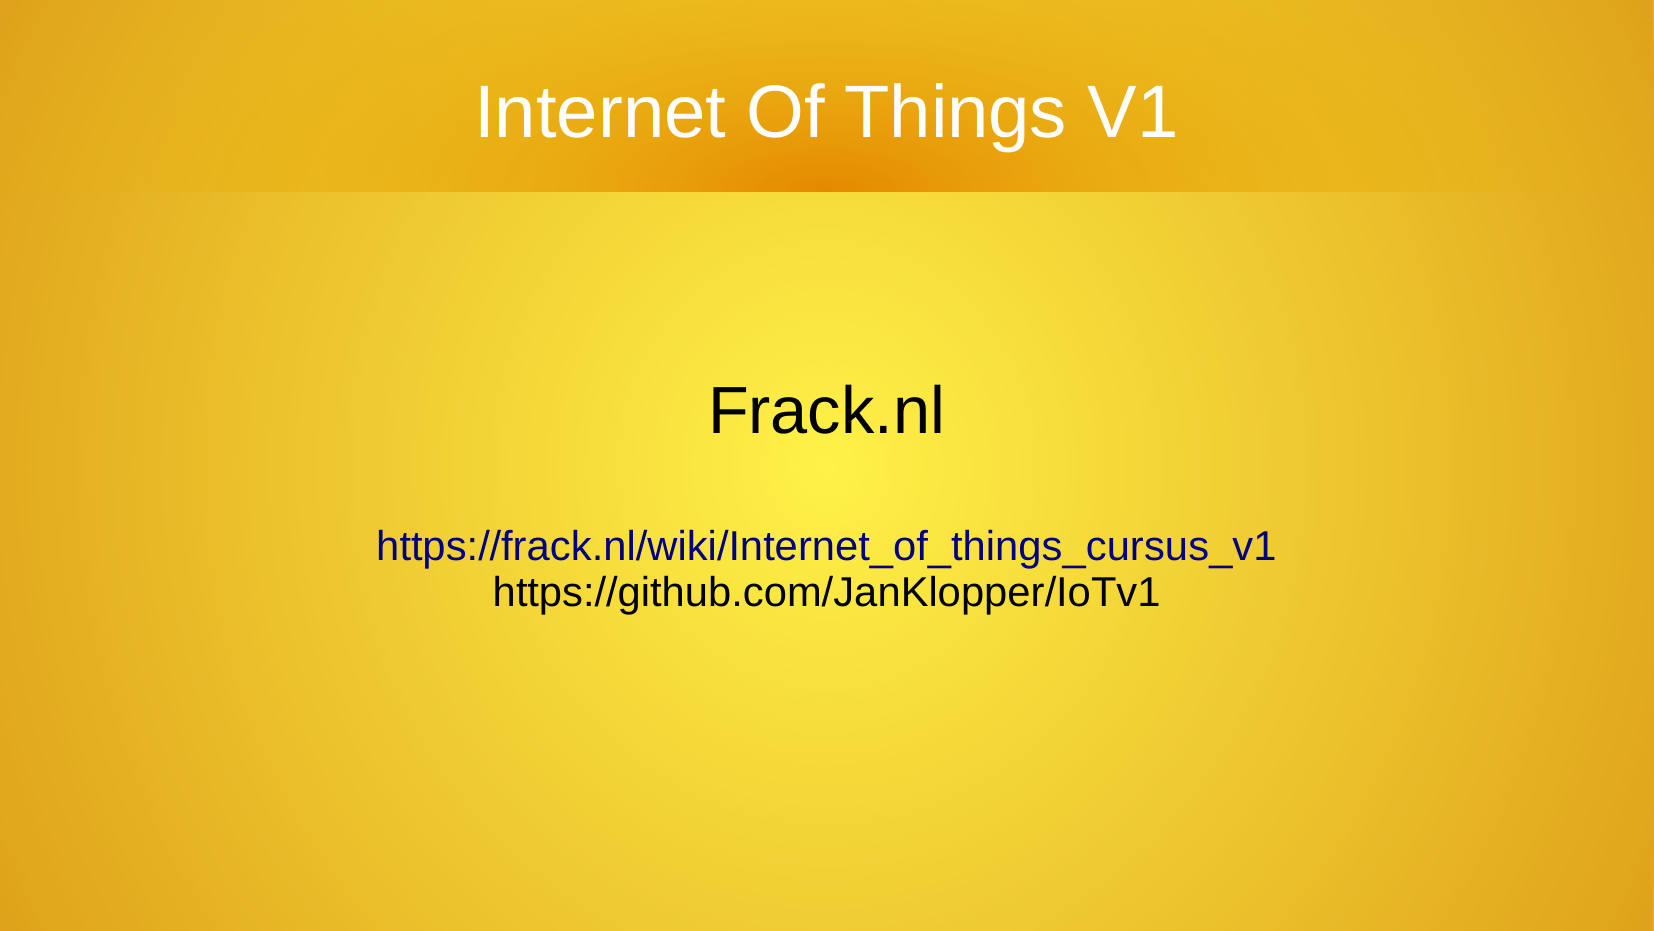

# Internet Of Things V1
Frack.nl
https://frack.nl/wiki/Internet_of_things_cursus_v1
https://github.com/JanKlopper/IoTv1